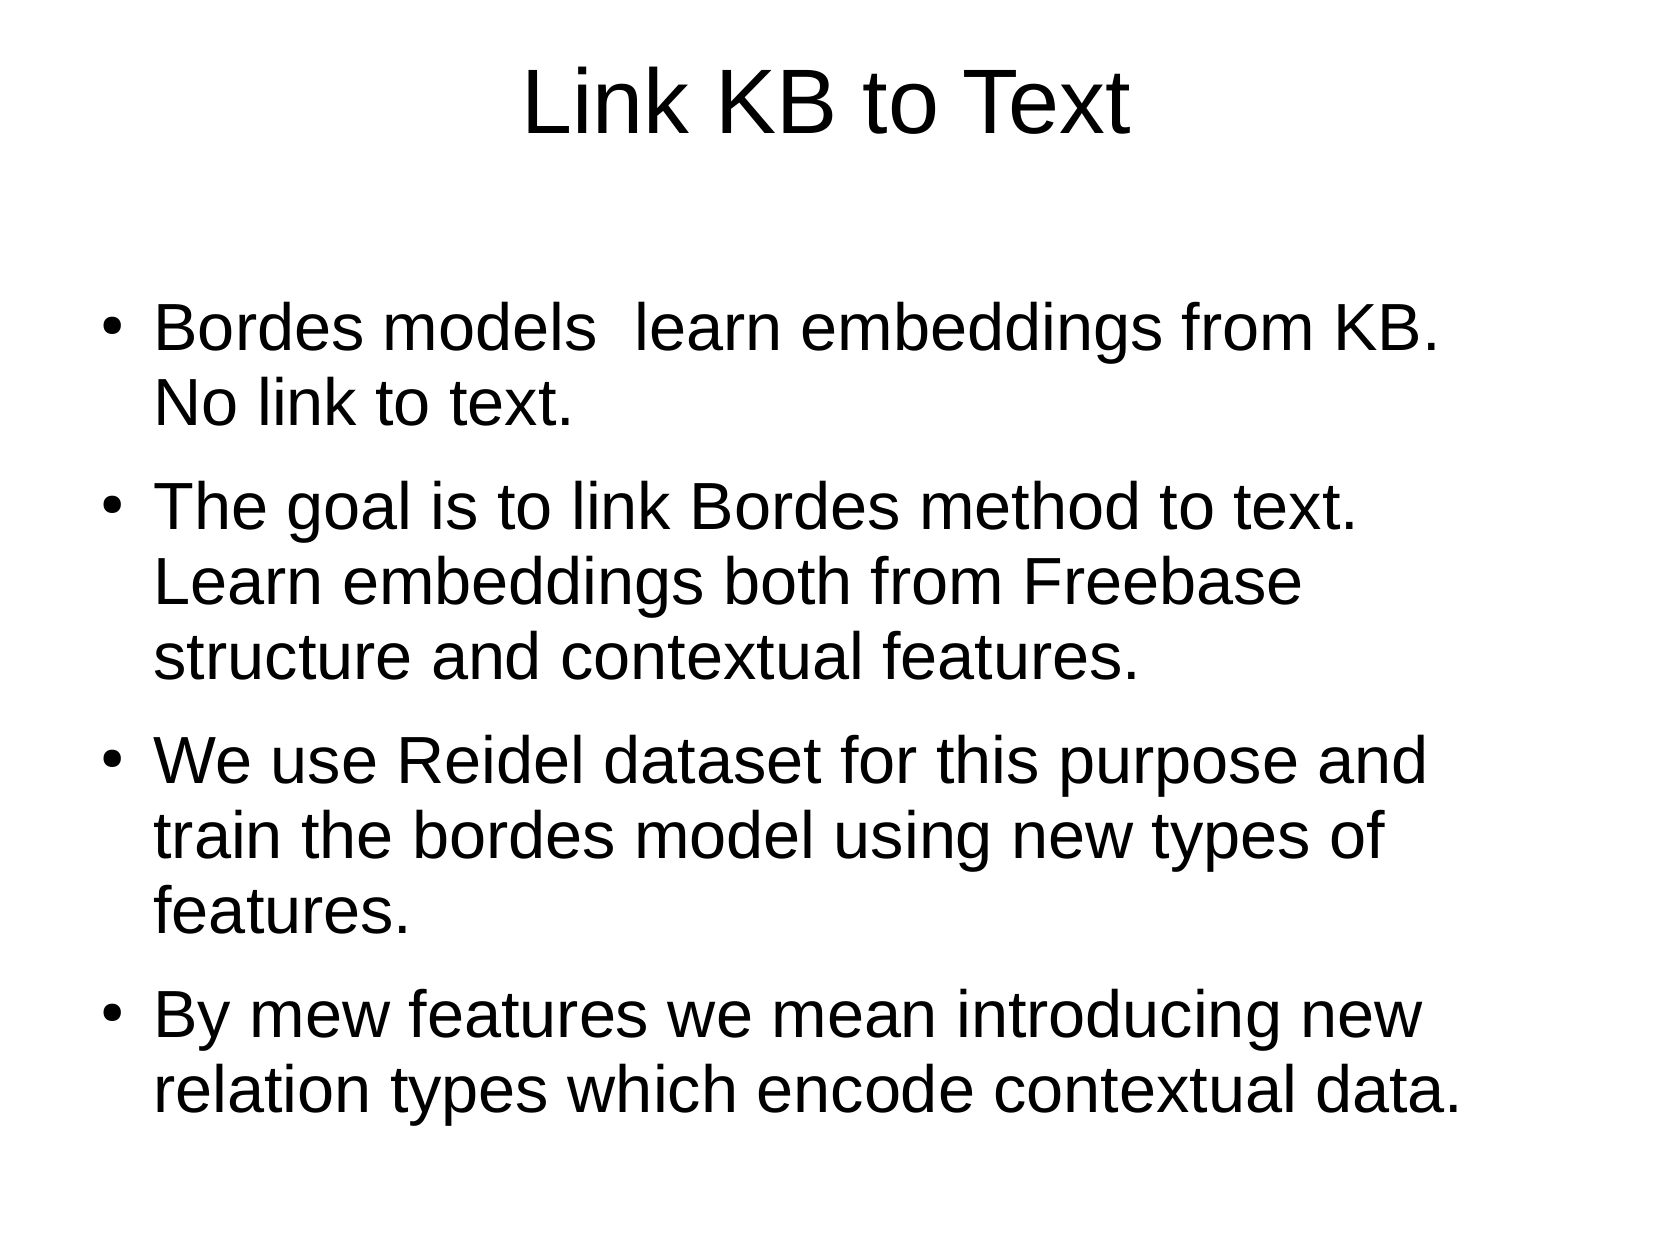

# Link KB to Text
Bordes models learn embeddings from KB. No link to text.
The goal is to link Bordes method to text. Learn embeddings both from Freebase structure and contextual features.
We use Reidel dataset for this purpose and train the bordes model using new types of features.
By mew features we mean introducing new relation types which encode contextual data.